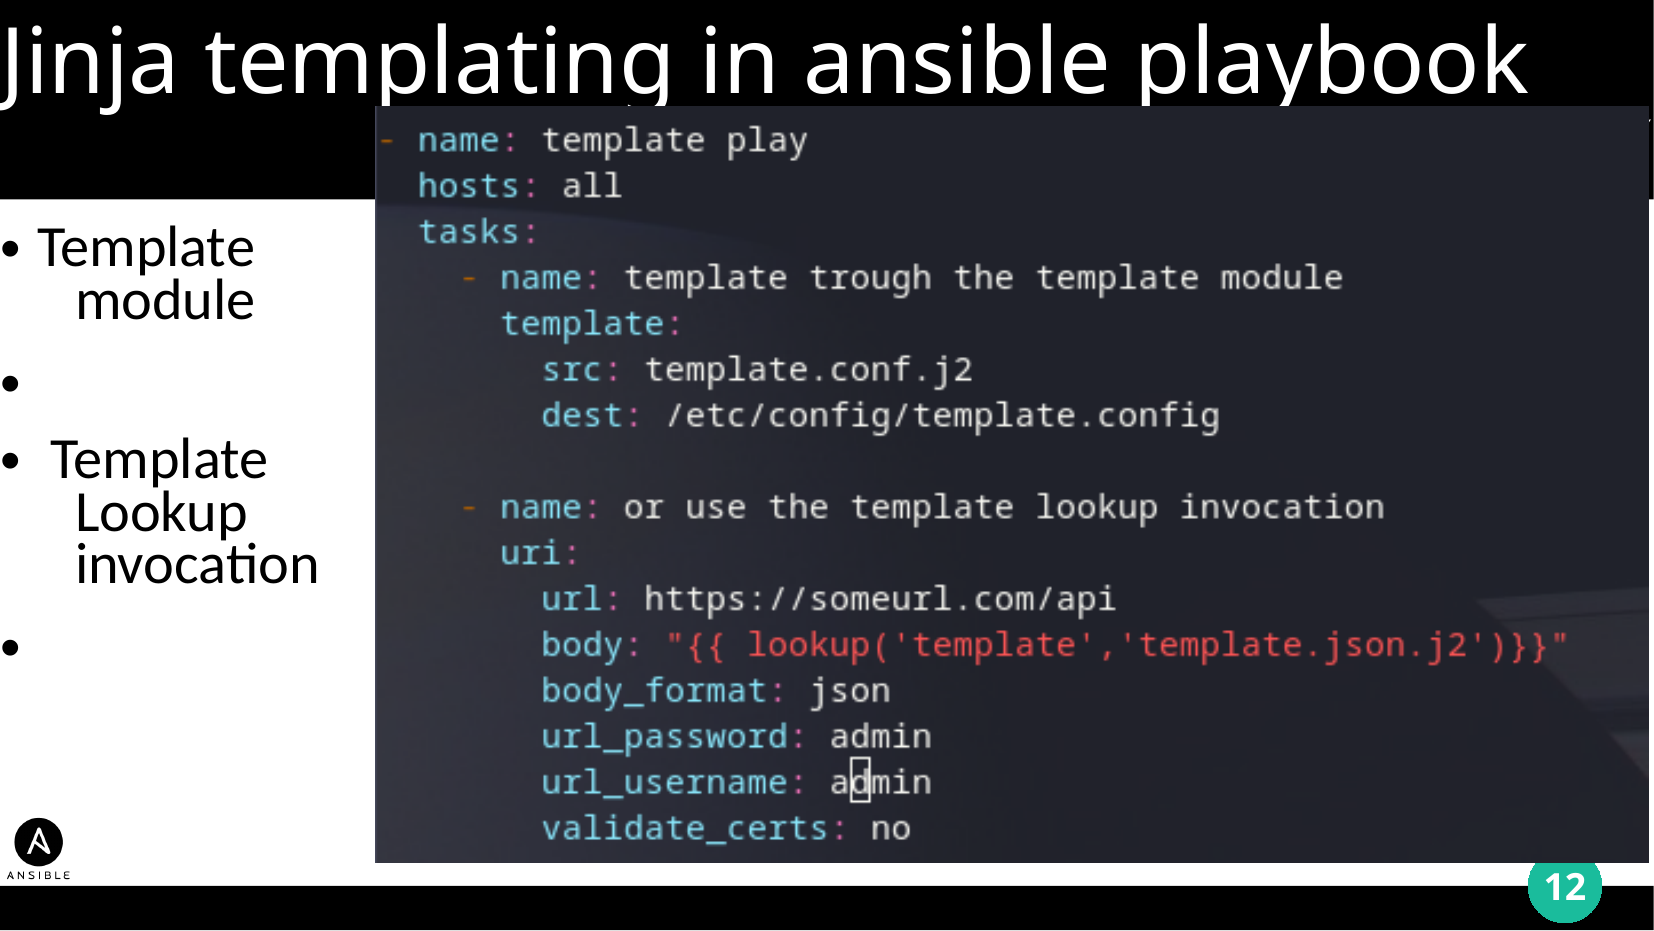

# Jinja templating in ansible playbook
Template module
 Template Lookup invocation
12